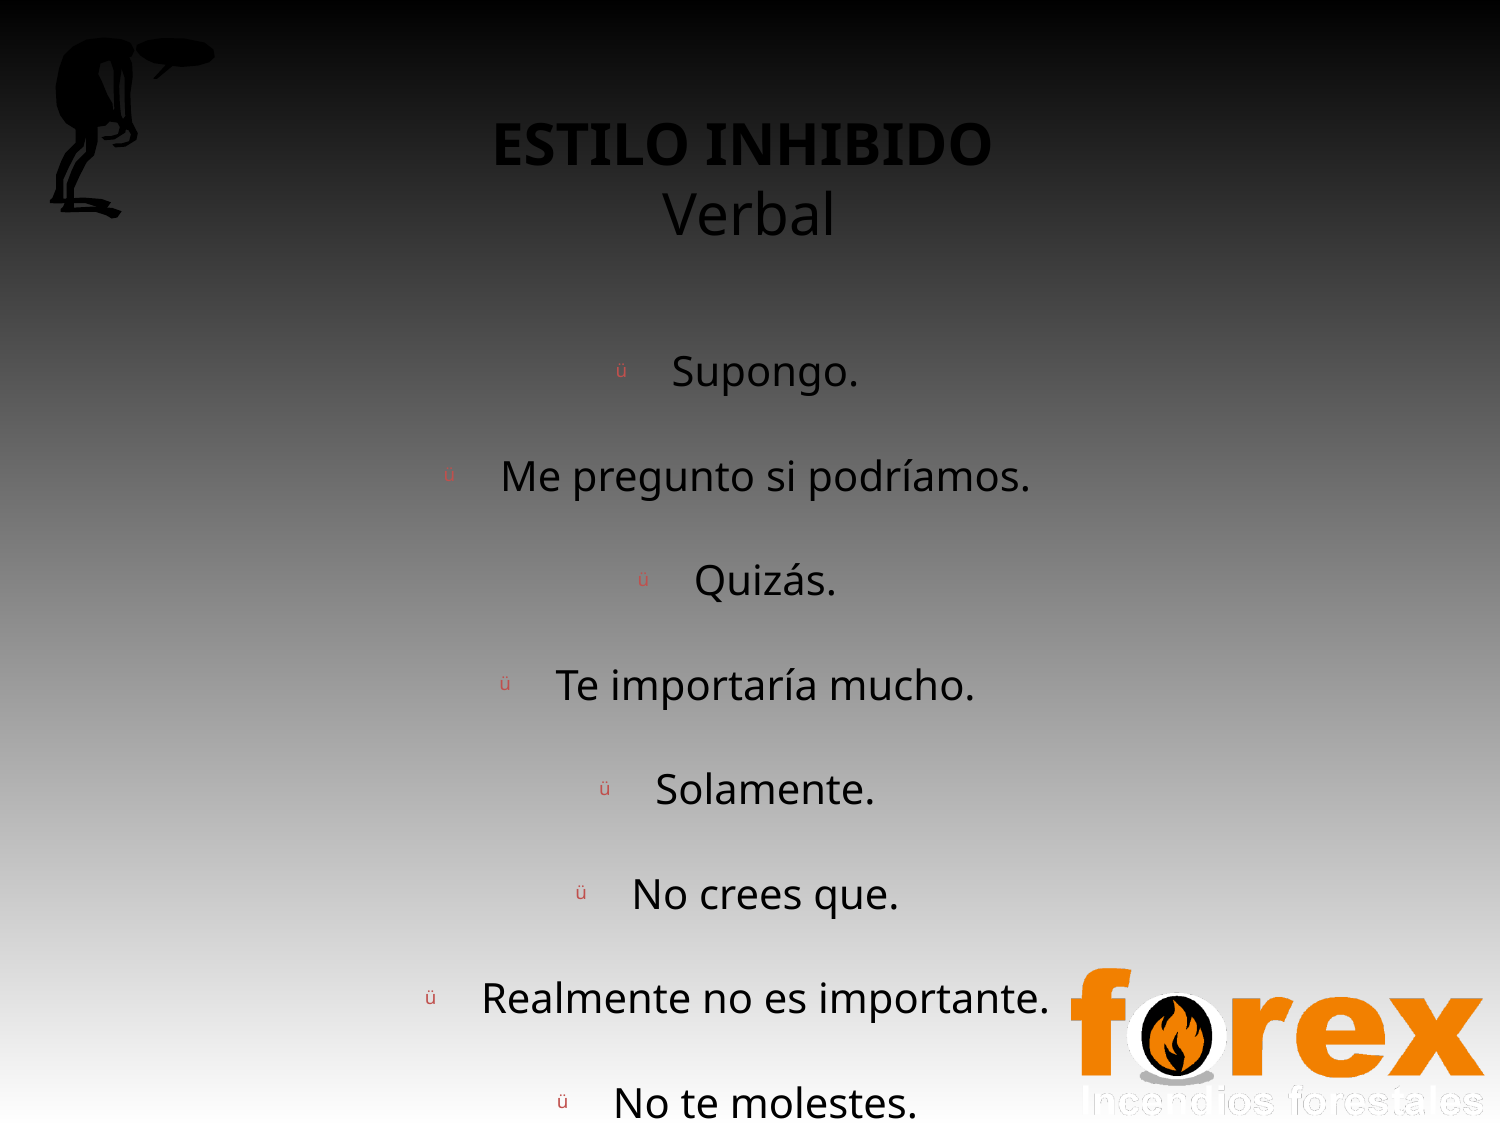

# ESTILO INHIBIDO Verbal
Supongo.
Me pregunto si podríamos.
Quizás.
Te importaría mucho.
Solamente.
No crees que.
Realmente no es importante.
No te molestes.
Bueno.